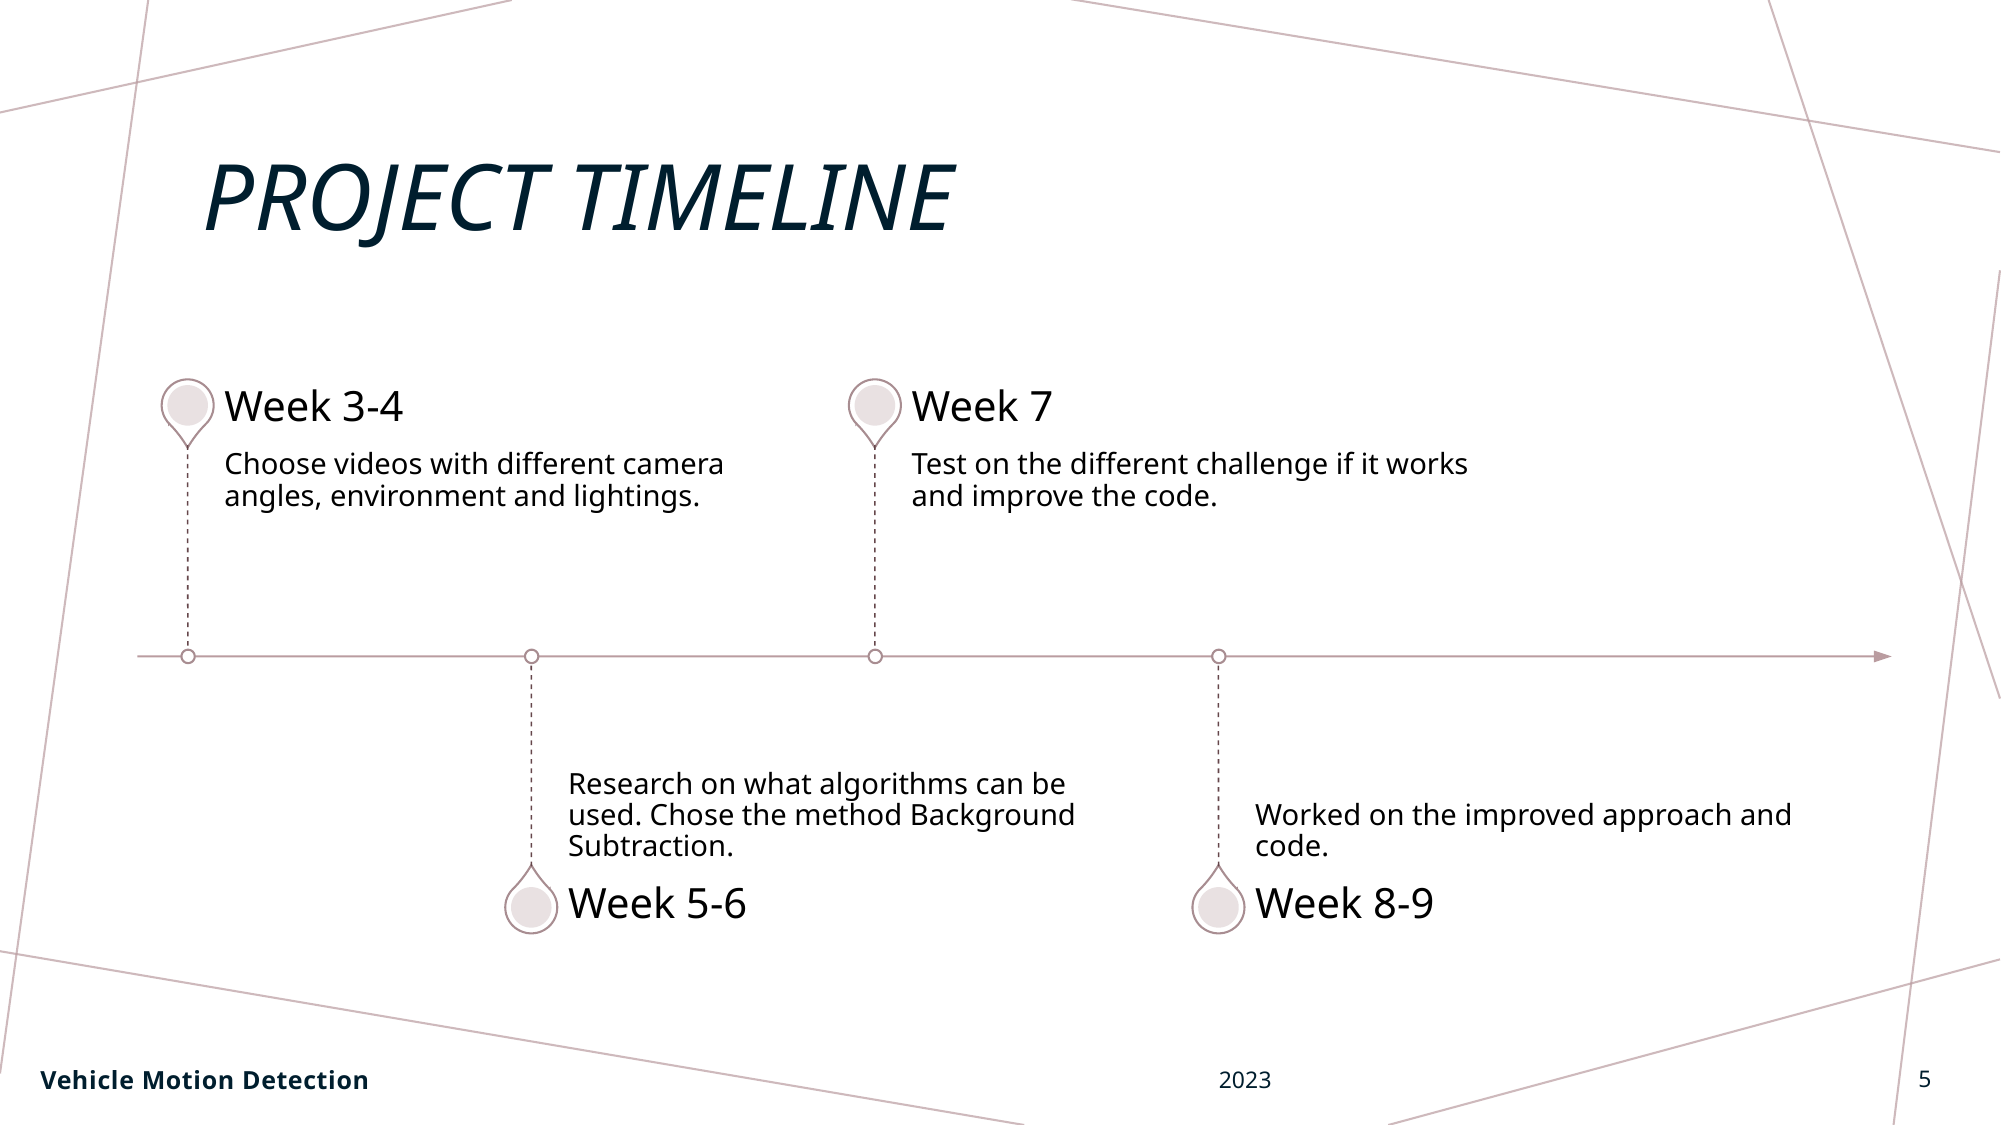

# Project TIMELINE
Week 3-4
Week 7
Choose videos with different camera angles, environment and lightings.
Test on the different challenge if it works and improve the code.
Research on what algorithms can be used. Chose the method Background Subtraction.
Worked on the improved approach and code.
Week 5-6
Week 8-9
Vehicle Motion Detection
2023